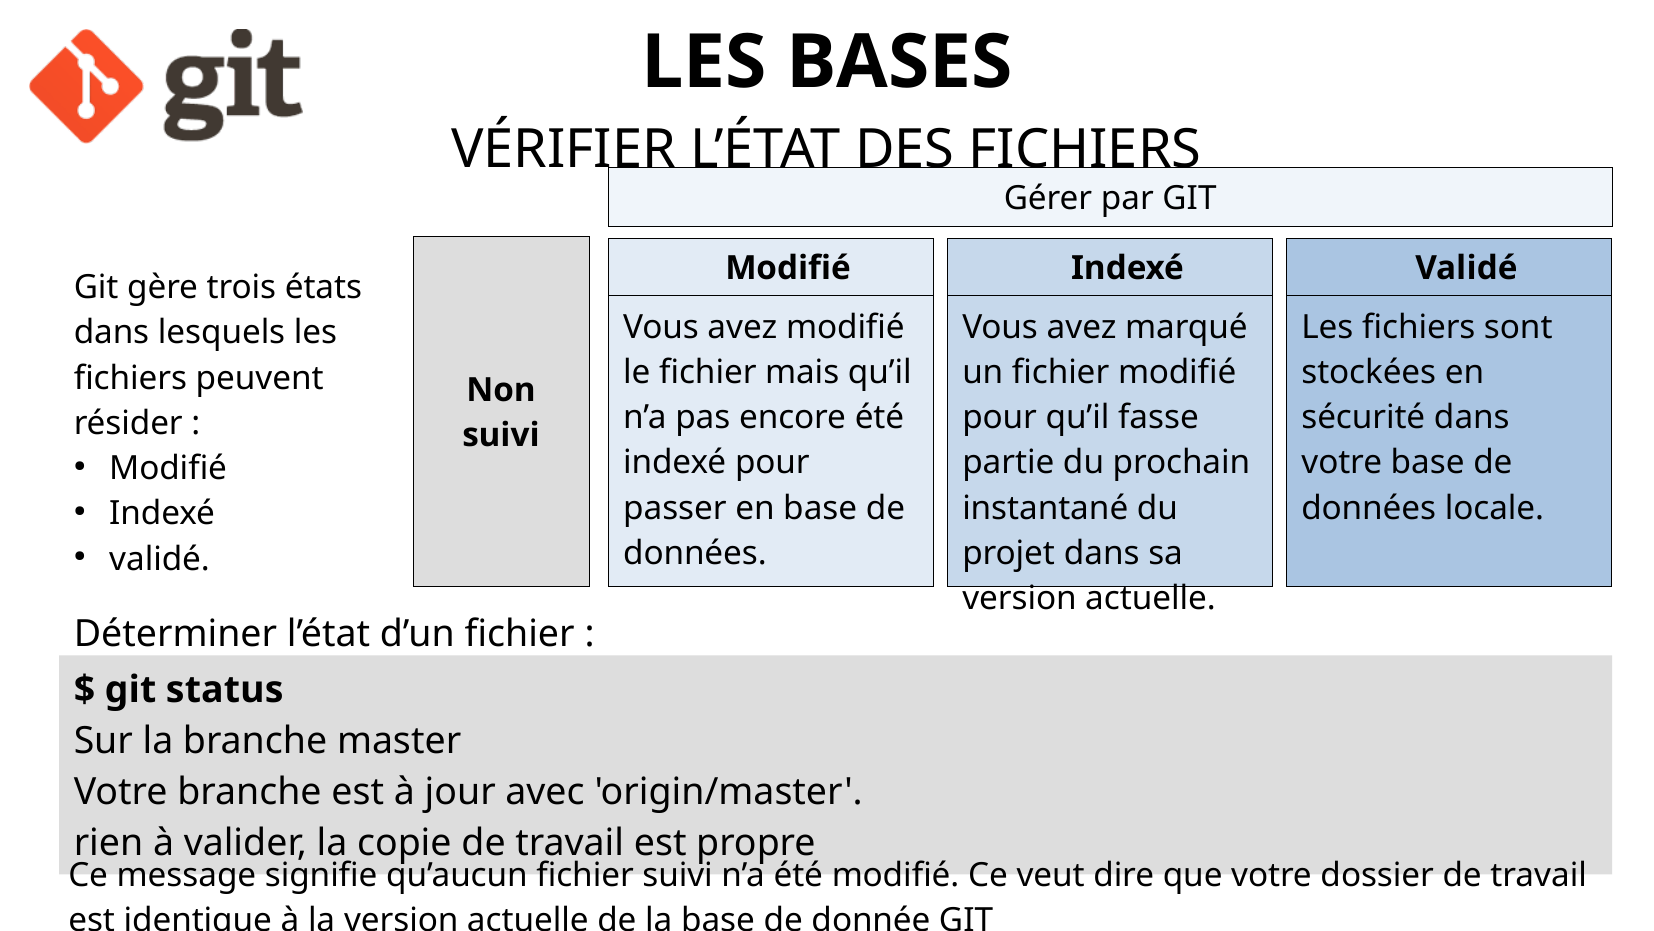

Les bases
Vérifier l’état des fichiers
Gérer par GIT
Non suivi
 Modifié
 Indexé
 Validé
Git gère trois états dans lesquels les fichiers peuvent résider :
Modifié
Indexé
validé.
Vous avez modifié le fichier mais qu’il n’a pas encore été indexé pour passer en base de données.
Vous avez marqué un fichier modifié pour qu’il fasse partie du prochain instantané du projet dans sa version actuelle.
Les fichiers sont stockées en sécurité dans votre base de données locale.
Déterminer l’état d’un fichier :
$ git status
Sur la branche master
Votre branche est à jour avec 'origin/master'.
rien à valider, la copie de travail est propre
Ce message signifie qu’aucun fichier suivi n’a été modifié. Ce veut dire que votre dossier de travail est identique à la version actuelle de la base de donnée GIT